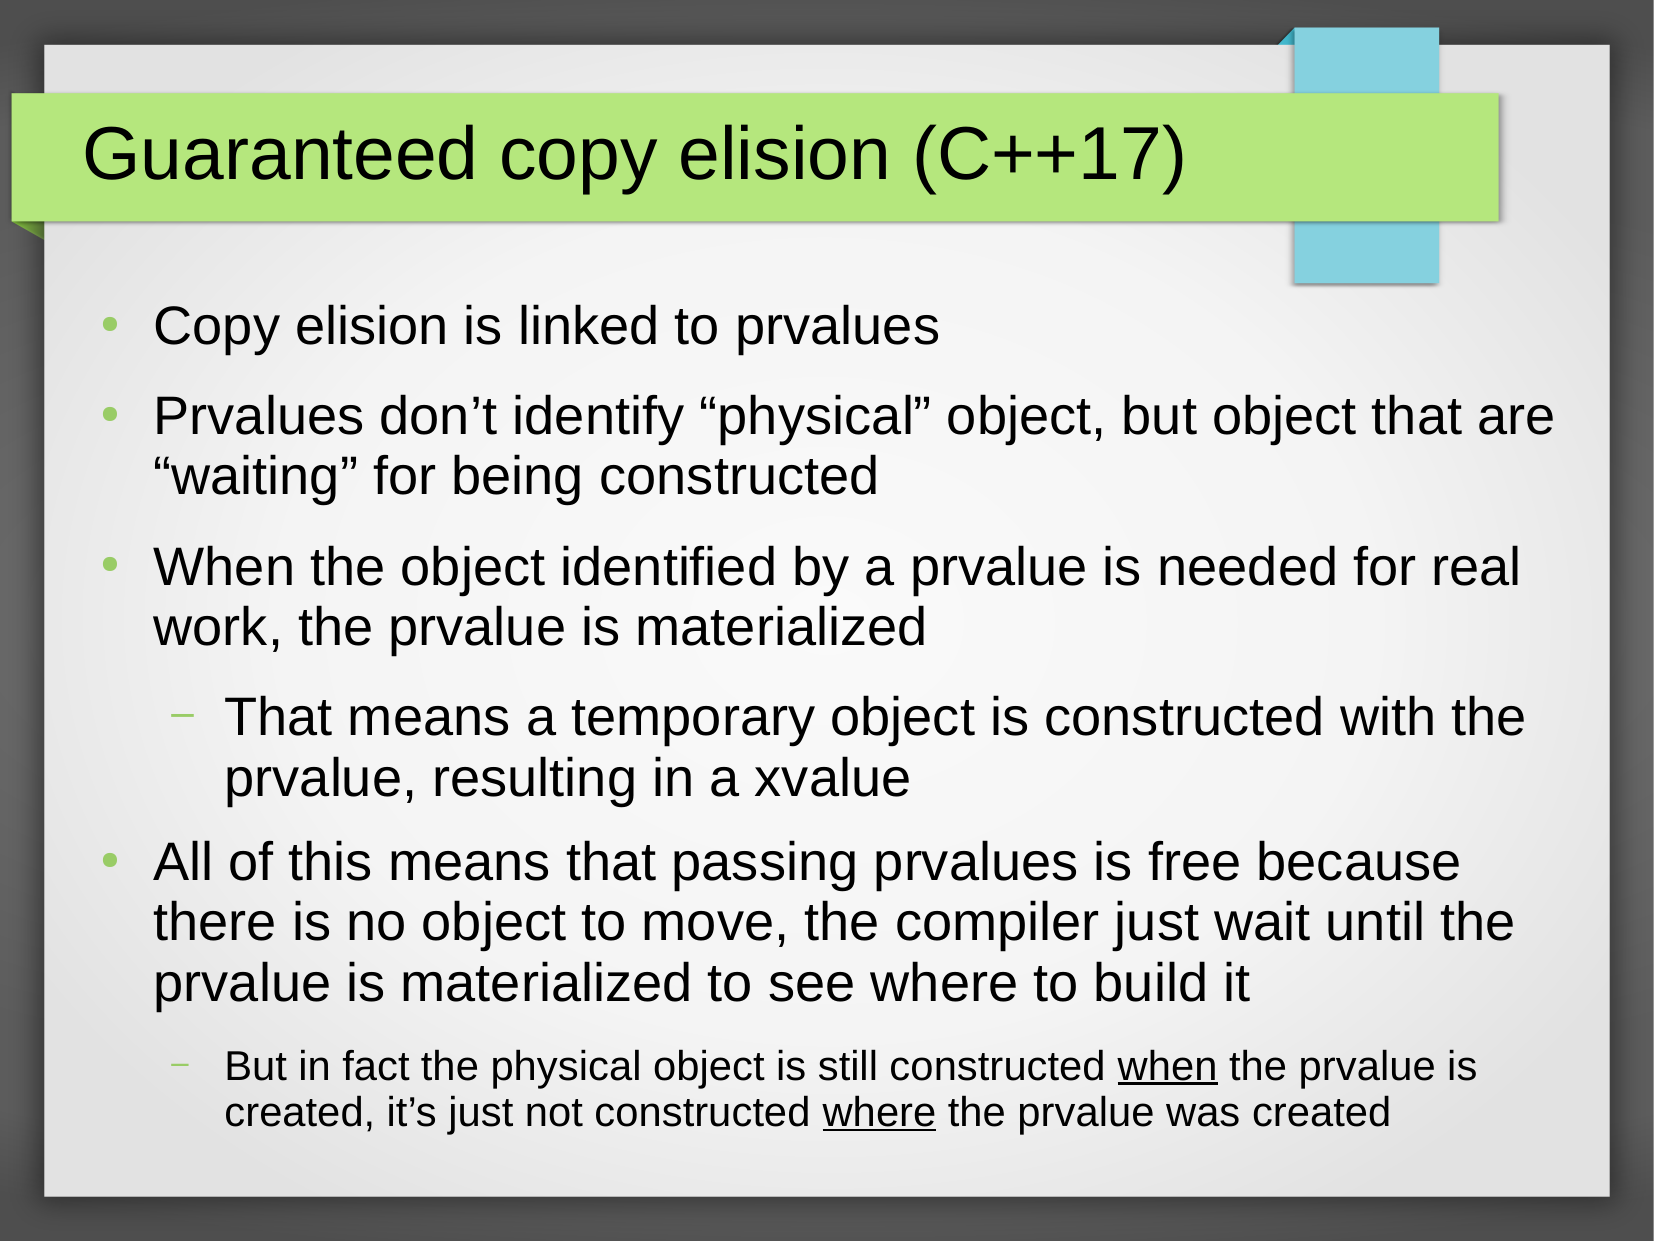

# Guaranteed copy elision (C++17)
Copy elision is linked to prvalues
Prvalues don’t identify “physical” object, but object that are “waiting” for being constructed
When the object identified by a prvalue is needed for real work, the prvalue is materialized
That means a temporary object is constructed with the prvalue, resulting in a xvalue
All of this means that passing prvalues is free because there is no object to move, the compiler just wait until the prvalue is materialized to see where to build it
But in fact the physical object is still constructed when the prvalue is created, it’s just not constructed where the prvalue was created